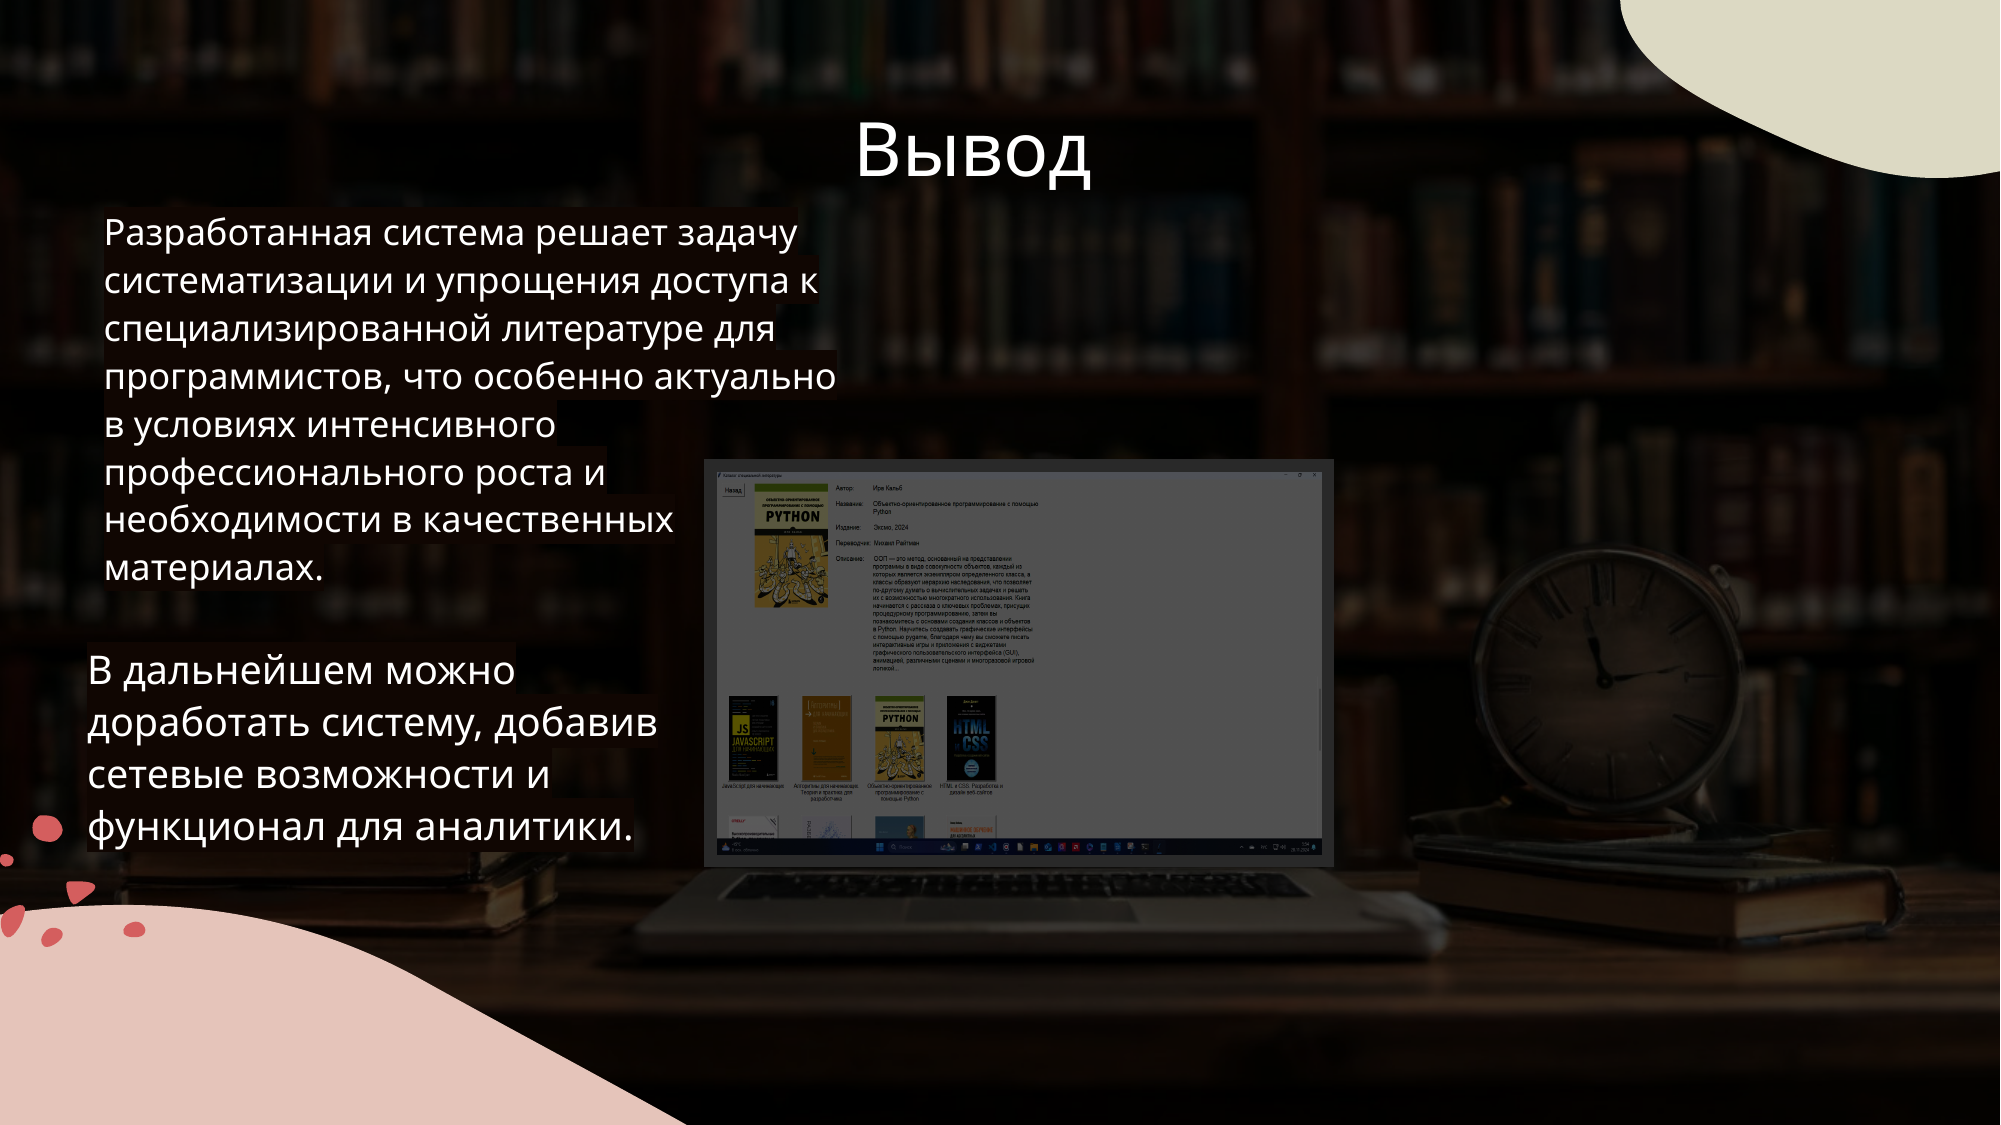

# Вывод
Разработанная система решает задачу систематизации и упрощения доступа к специализированной литературе для программистов, что особенно актуально в условиях интенсивного профессионального роста и необходимости в качественных материалах.
В дальнейшем можно доработать систему, добавив сетевые возможности и функционал для аналитики.